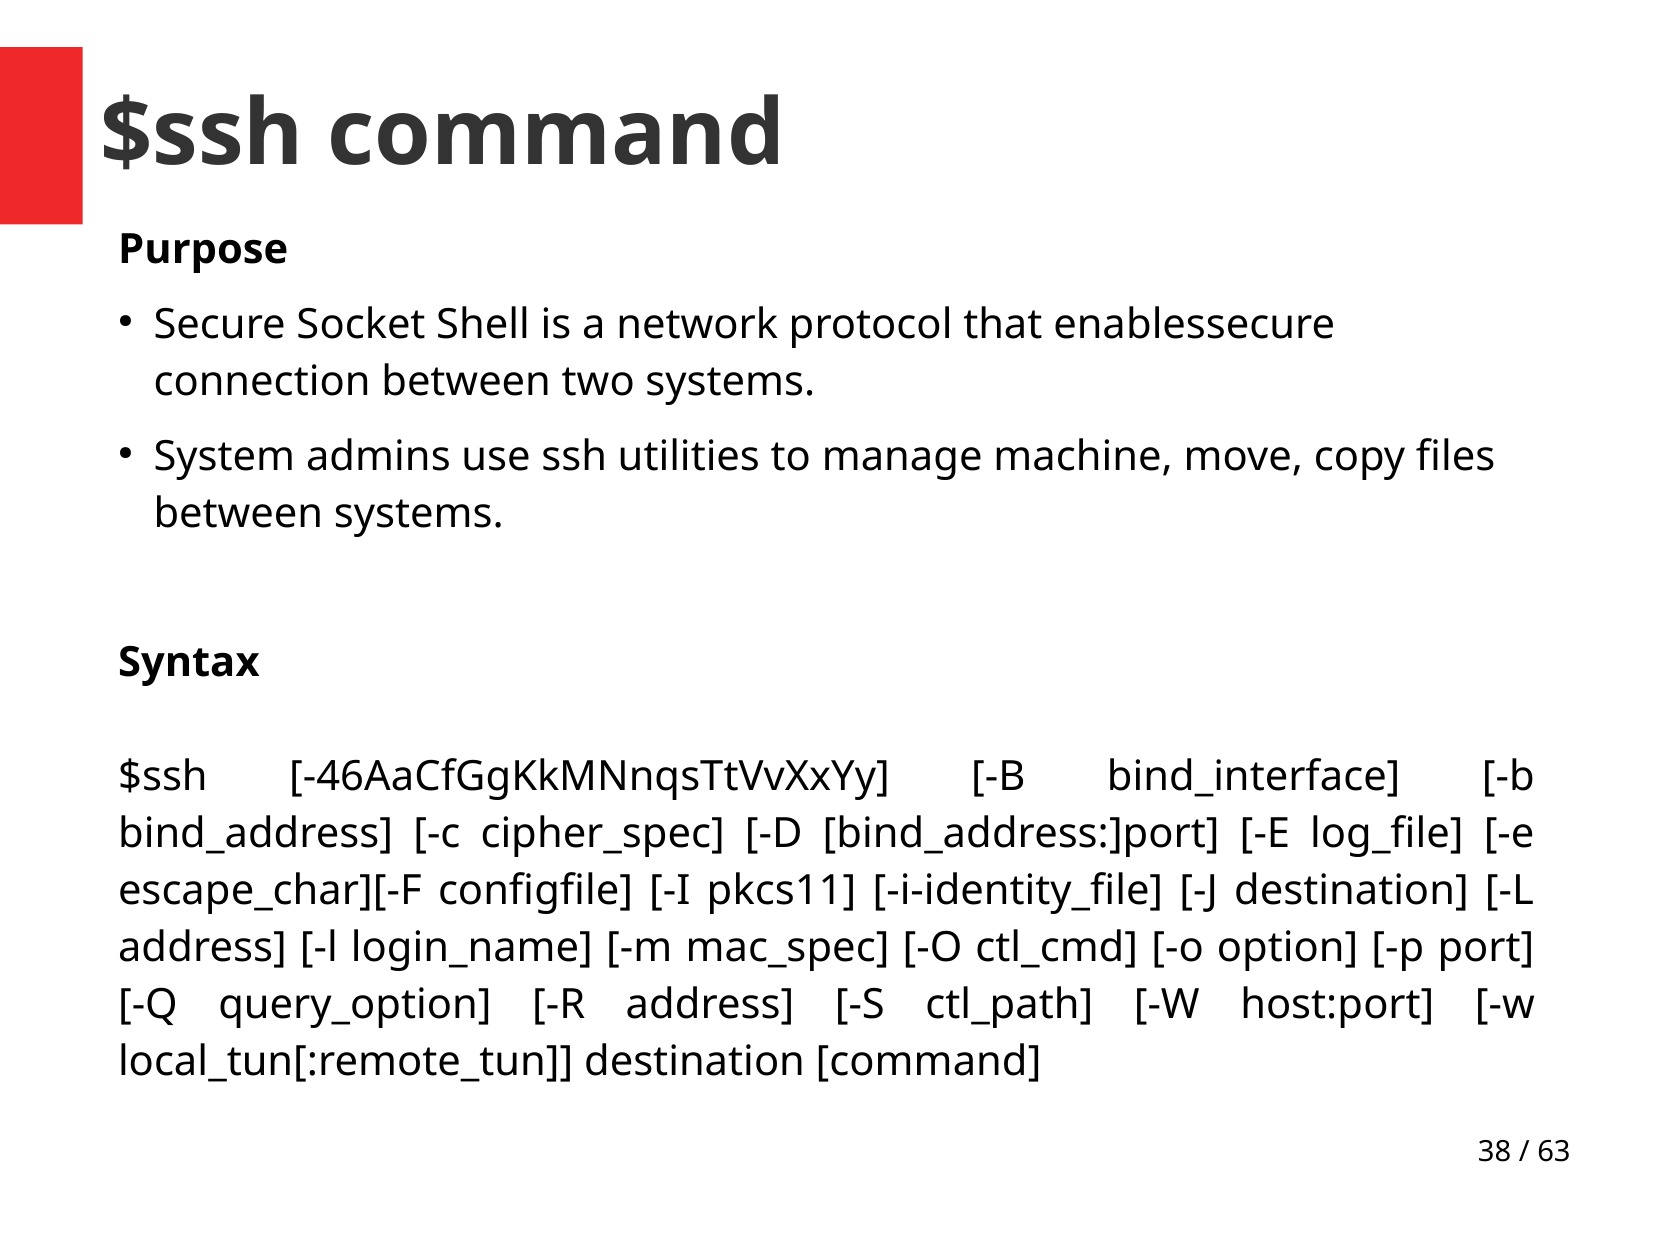

# $ssh command
Purpose
Secure Socket Shell is a network protocol that enablessecure connection between two systems.
System admins use ssh utilities to manage machine, move, copy files between systems.
Syntax
$ssh [-46AaCfGgKkMNnqsTtVvXxYy] [-B bind_interface] [-b bind_address] [-c cipher_spec] [-D [bind_address:]port] [-E log_file] [-e escape_char][-F configfile] [-I pkcs11] [-i-identity_file] [-J destination] [-L address] [-l login_name] [-m mac_spec] [-O ctl_cmd] [-o option] [-p port] [-Q query_option] [-R address] [-S ctl_path] [-W host:port] [-w local_tun[:remote_tun]] destination [command]
38